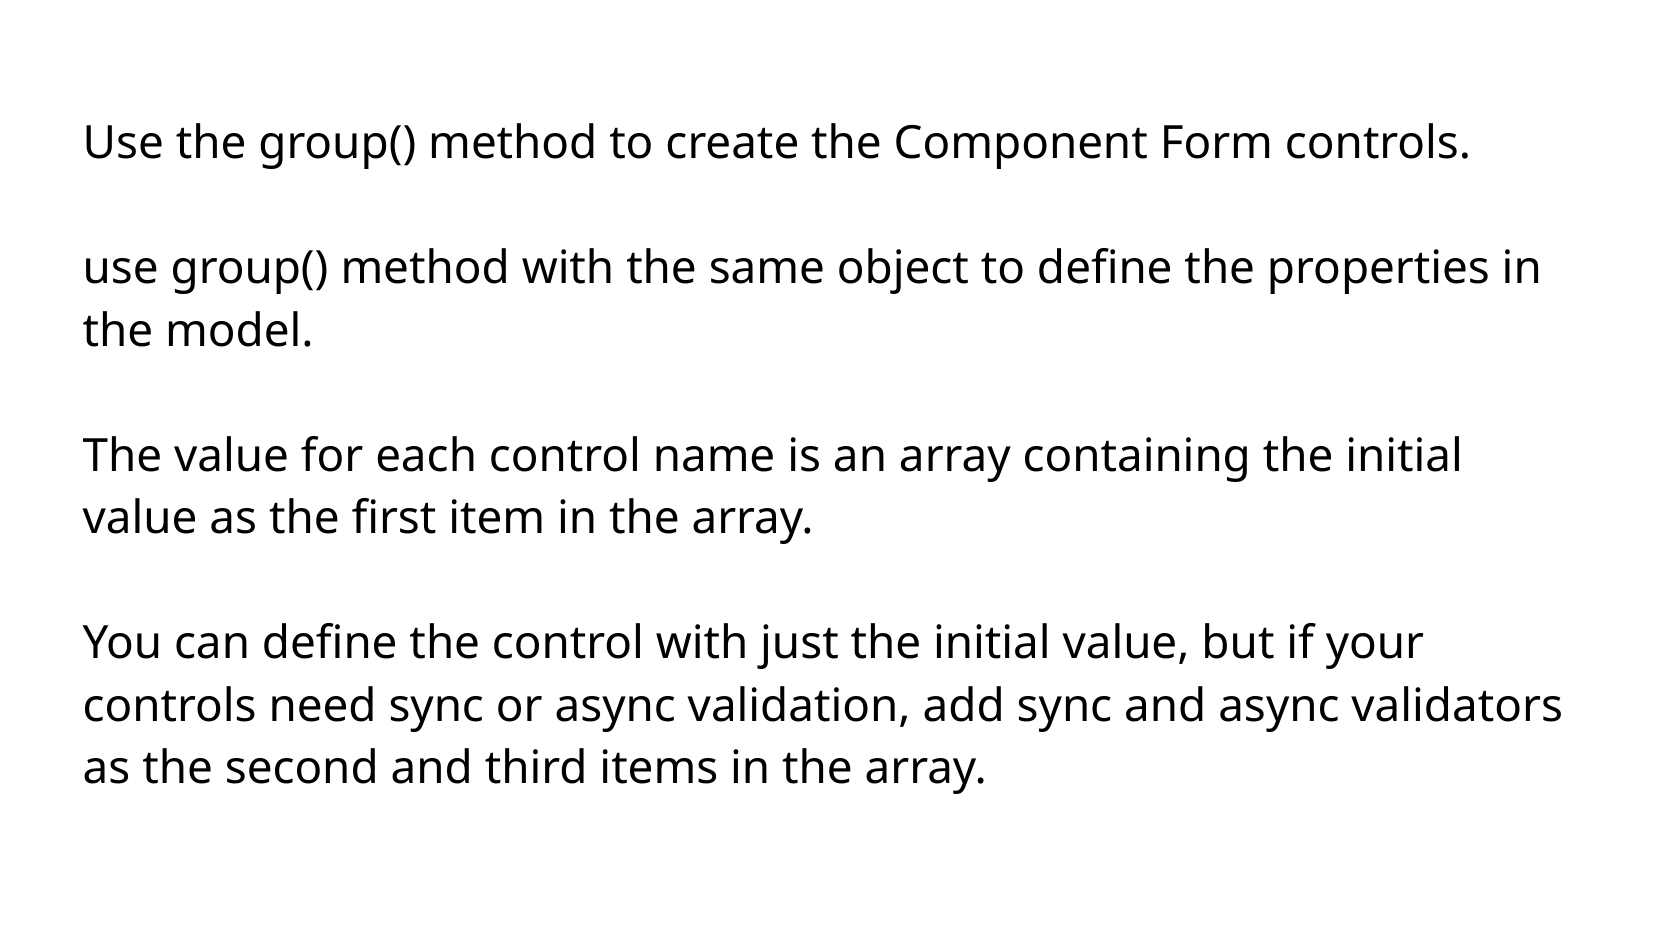

# Use the group() method to create the Component Form controls.
use group() method with the same object to define the properties in the model.
The value for each control name is an array containing the initial value as the first item in the array.
You can define the control with just the initial value, but if your controls need sync or async validation, add sync and async validators as the second and third items in the array.